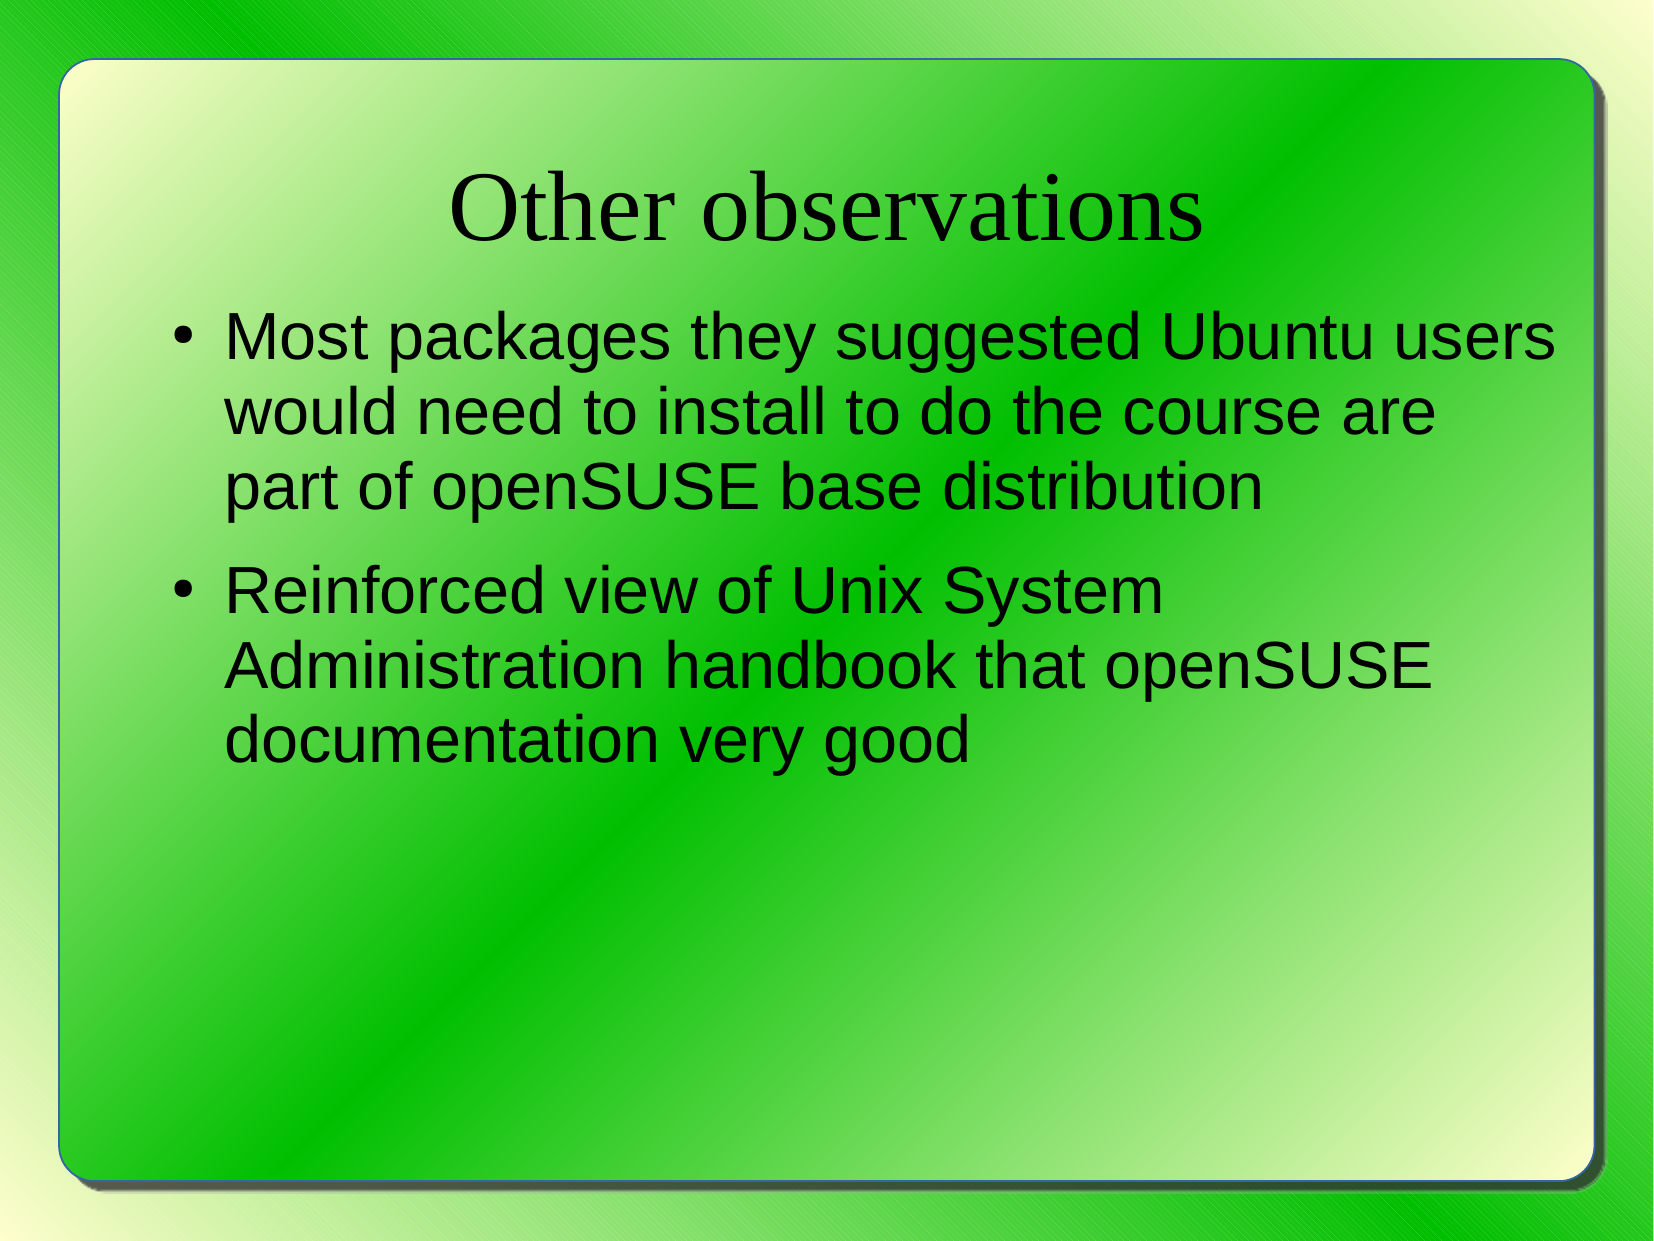

# Other observations
Most packages they suggested Ubuntu users would need to install to do the course are part of openSUSE base distribution
Reinforced view of Unix System Administration handbook that openSUSE documentation very good